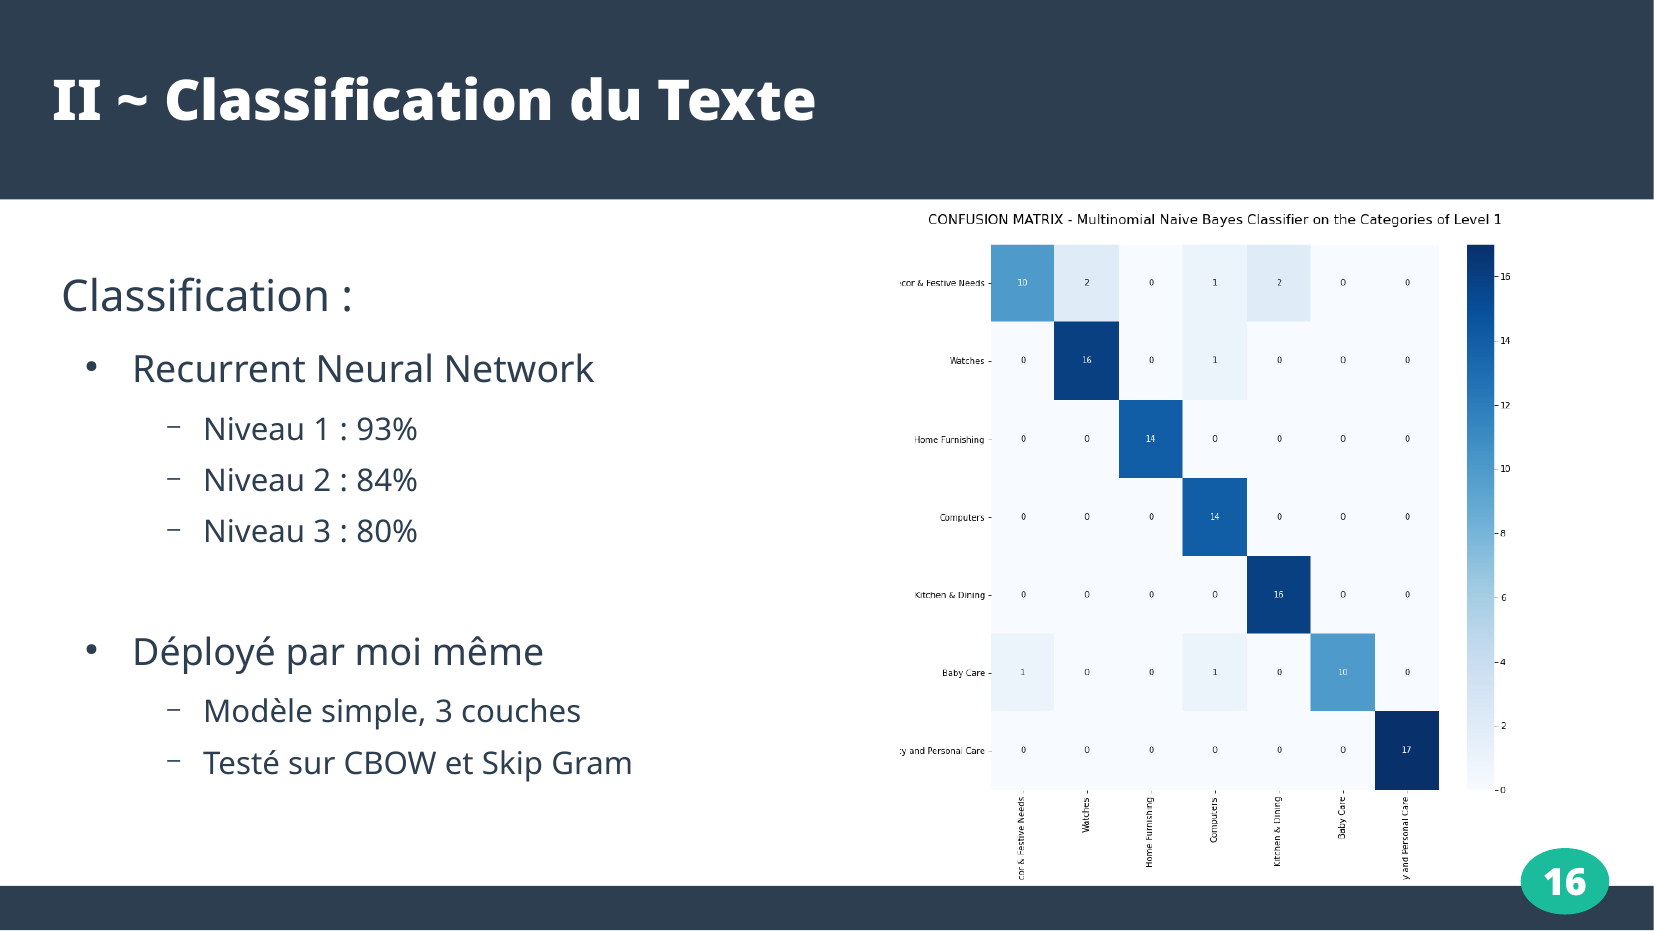

# II ~ Classification du Texte
Classification :
Recurrent Neural Network
Niveau 1 : 93%
Niveau 2 : 84%
Niveau 3 : 80%
Déployé par moi même
Modèle simple, 3 couches
Testé sur CBOW et Skip Gram
16